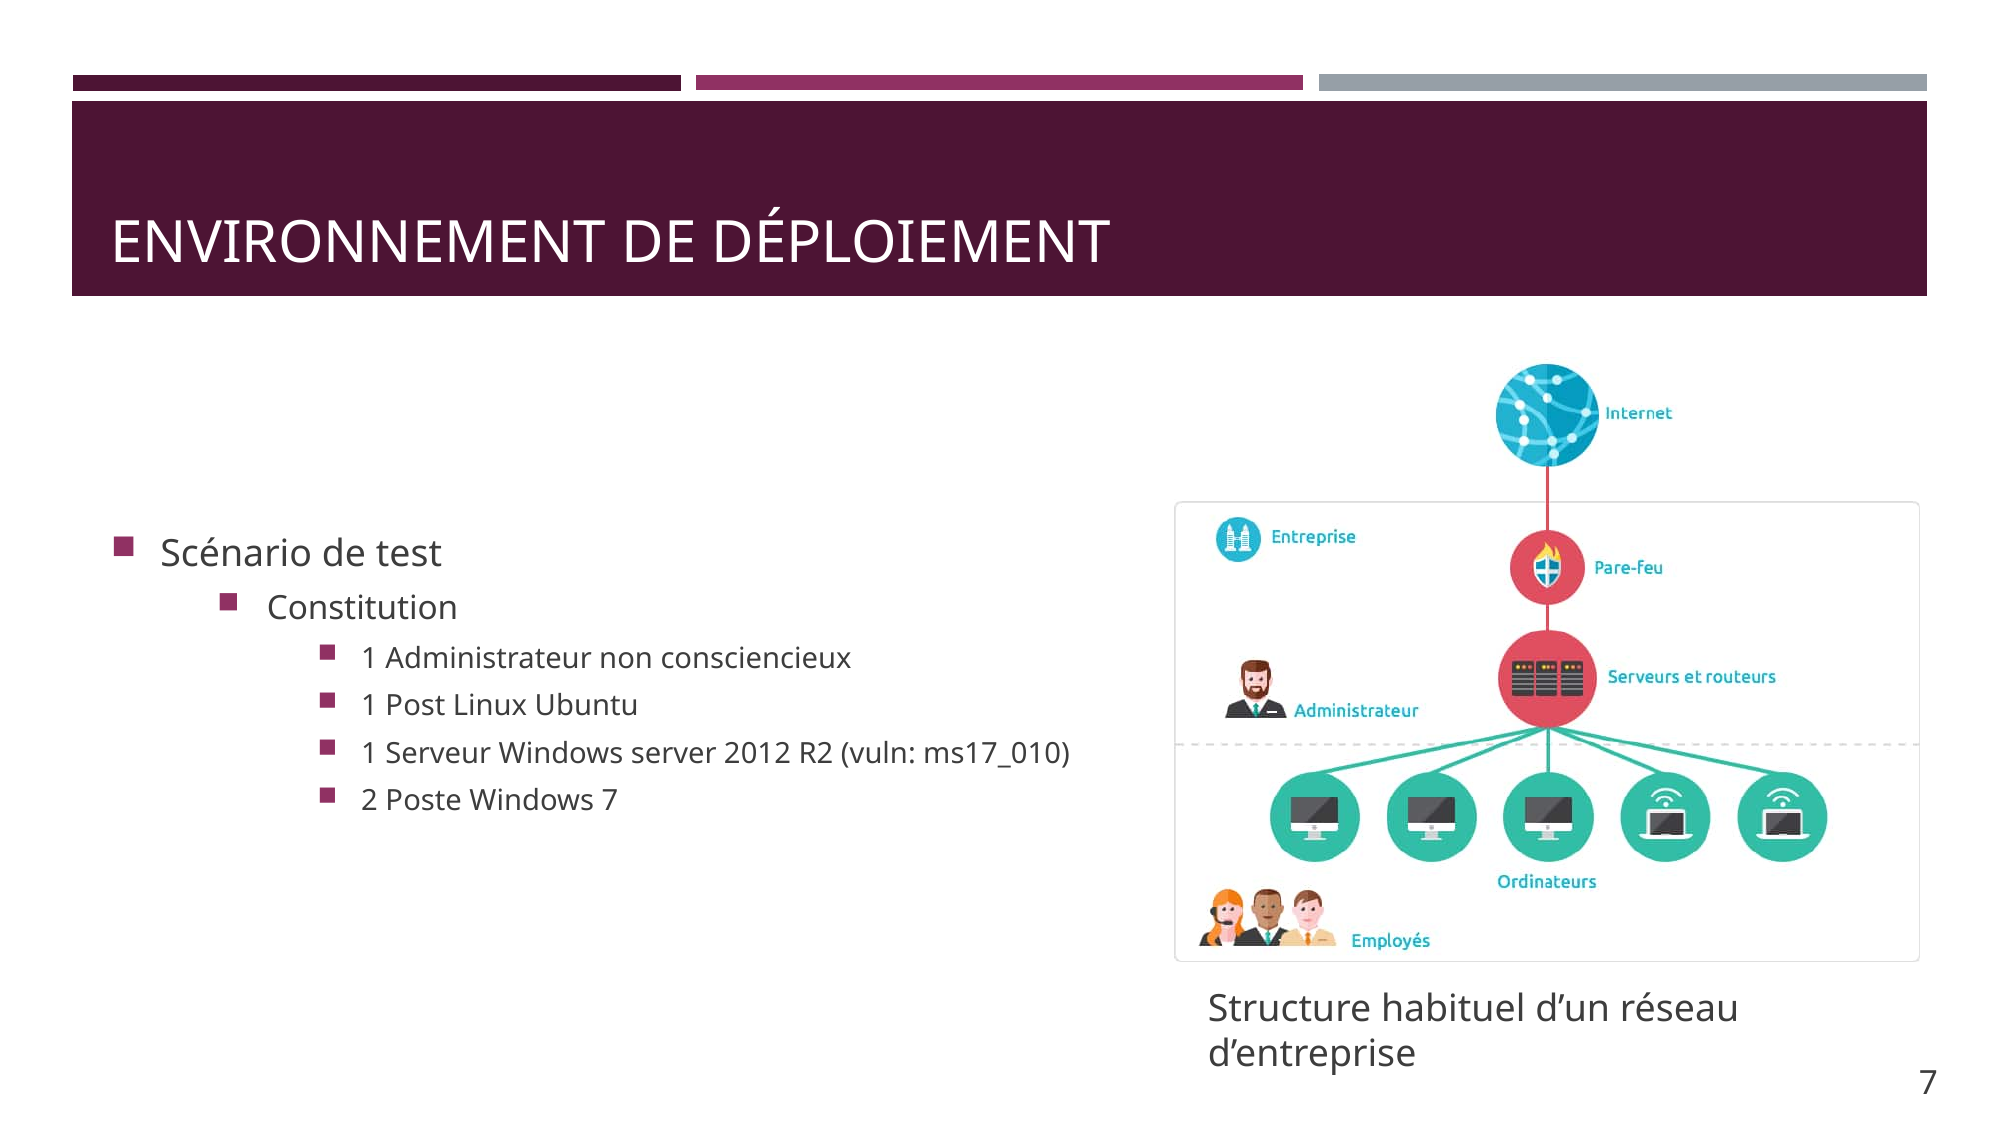

# Environnement de déploiement
Scénario de test
Constitution
1 Administrateur non consciencieux
1 Post Linux Ubuntu
1 Serveur Windows server 2012 R2 (vuln: ms17_010)
2 Poste Windows 7
Structure habituel d’un réseau d’entreprise
7